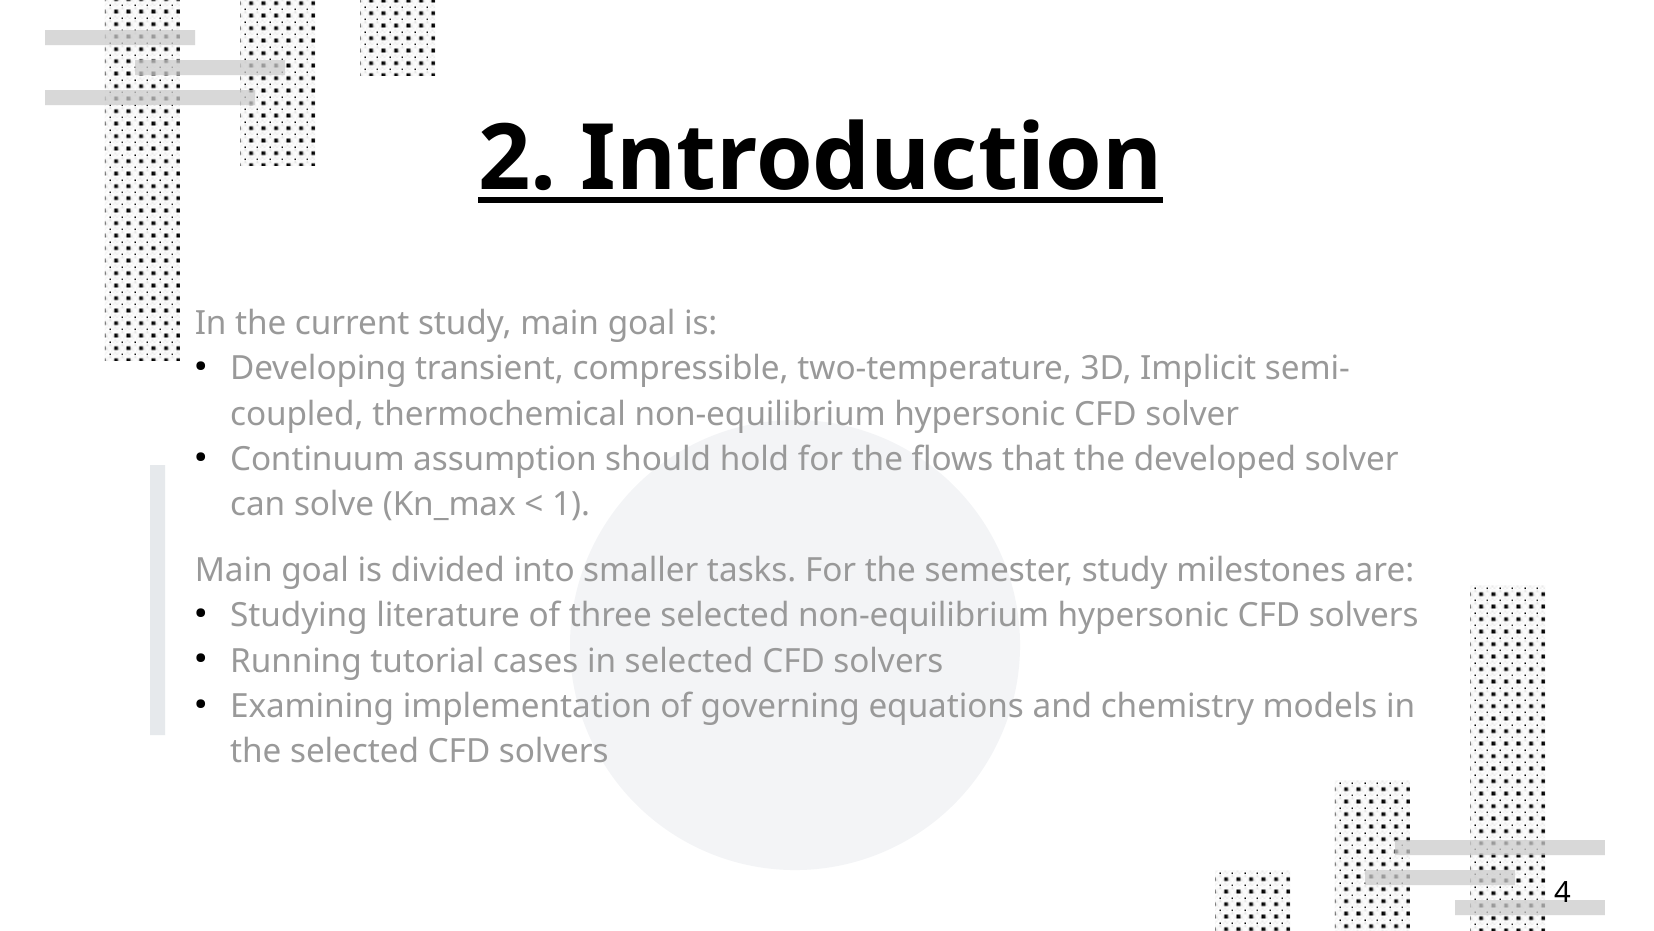

# 2. Introduction
In the current study, main goal is:
Developing transient, compressible, two-temperature, 3D, Implicit semi-coupled, thermochemical non-equilibrium hypersonic CFD solver
Continuum assumption should hold for the flows that the developed solver can solve (Kn_max < 1).
Main goal is divided into smaller tasks. For the semester, study milestones are:
Studying literature of three selected non-equilibrium hypersonic CFD solvers
Running tutorial cases in selected CFD solvers
Examining implementation of governing equations and chemistry models in the selected CFD solvers
4